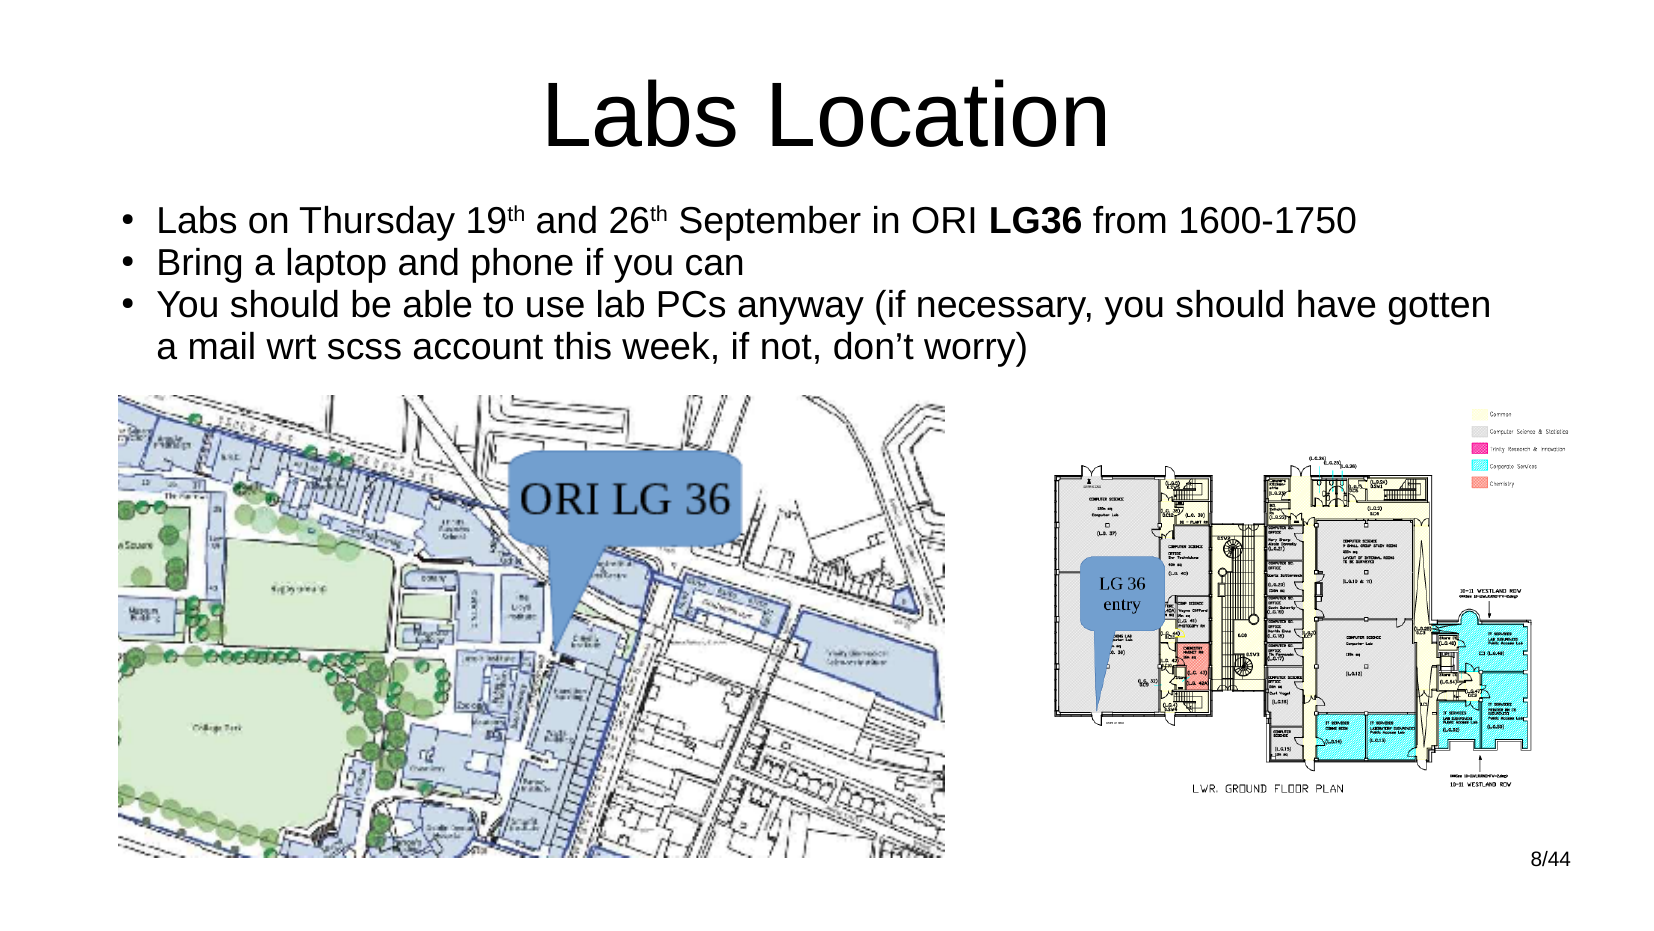

# Labs Location
Labs on Thursday 19th and 26th September in ORI LG36 from 1600-1750
Bring a laptop and phone if you can
You should be able to use lab PCs anyway (if necessary, you should have gotten a mail wrt scss account this week, if not, don’t worry)
8